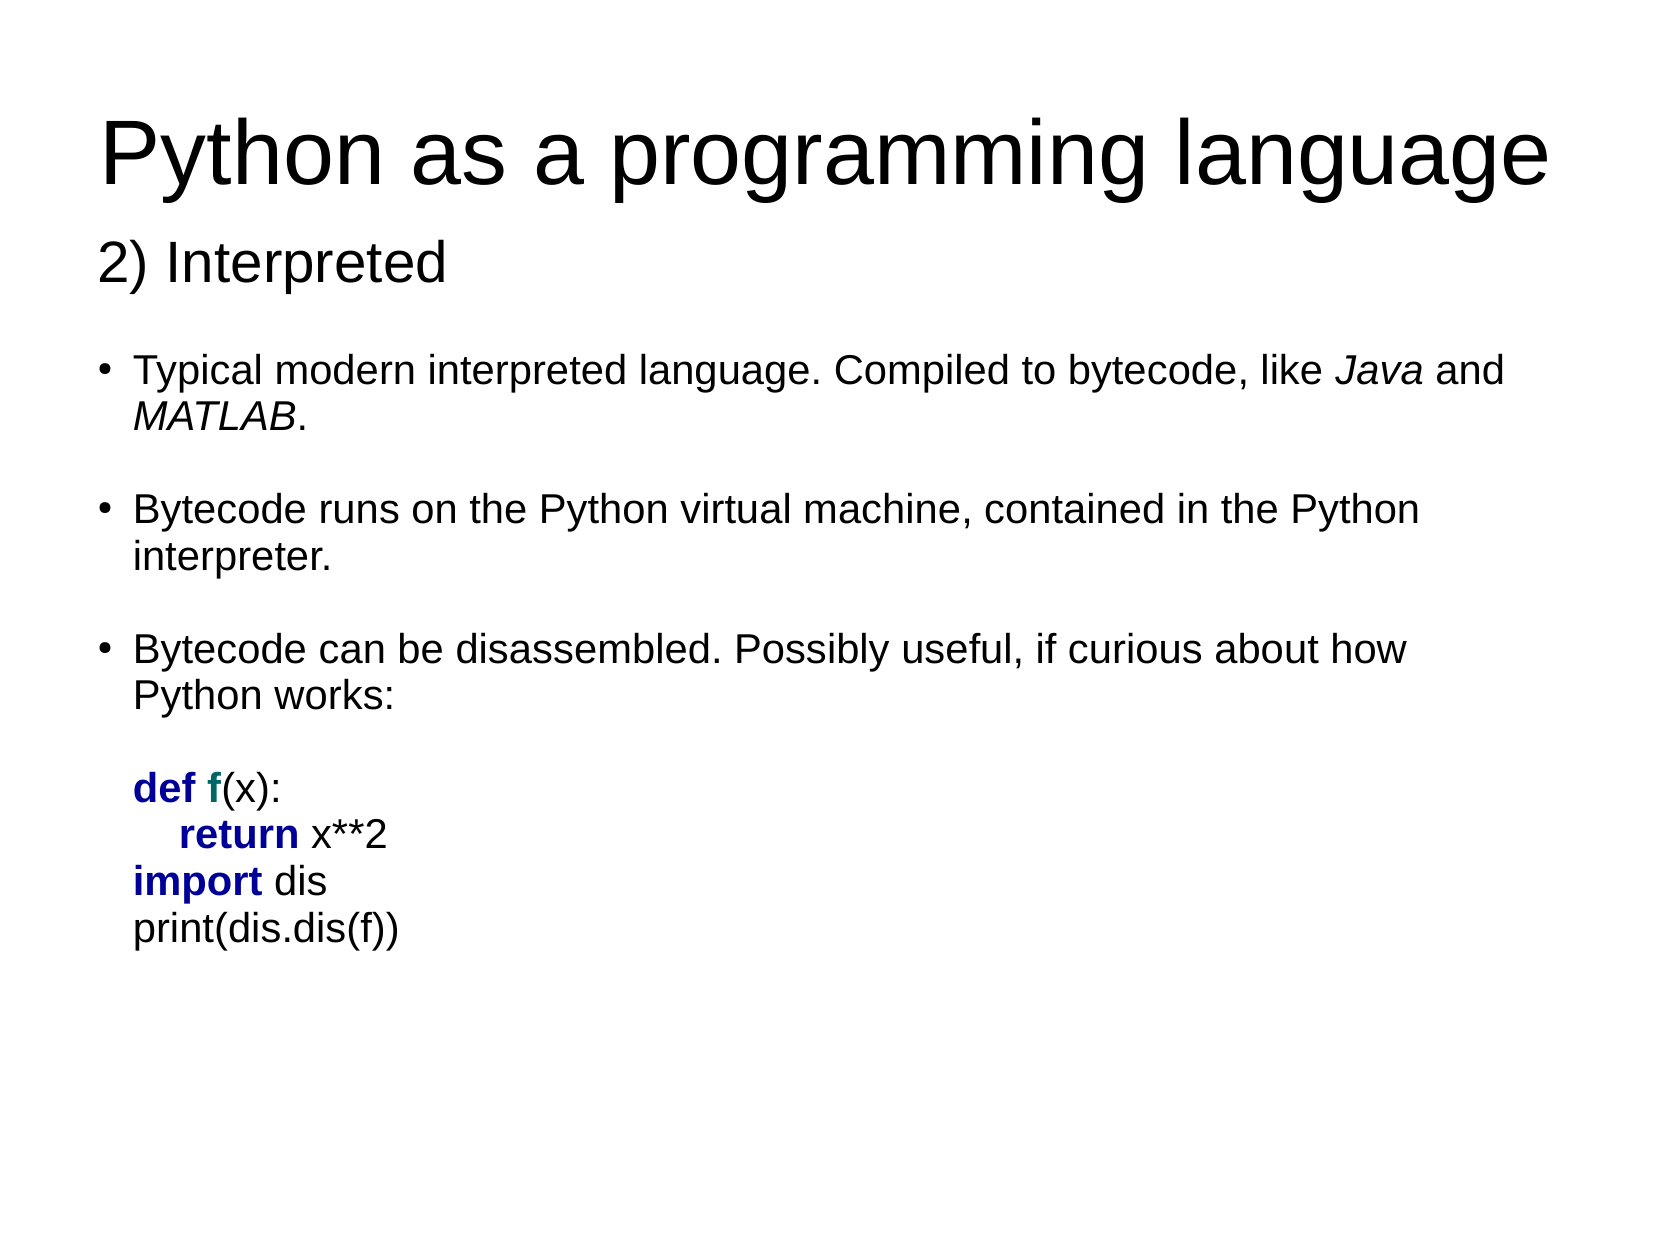

# Python as a programming language
2) Interpreted
Typical modern interpreted language. Compiled to bytecode, like Java and MATLAB.
Bytecode runs on the Python virtual machine, contained in the Python interpreter.
Bytecode can be disassembled. Possibly useful, if curious about how Python works:
def f(x):
 return x**2
import dis
print(dis.dis(f))